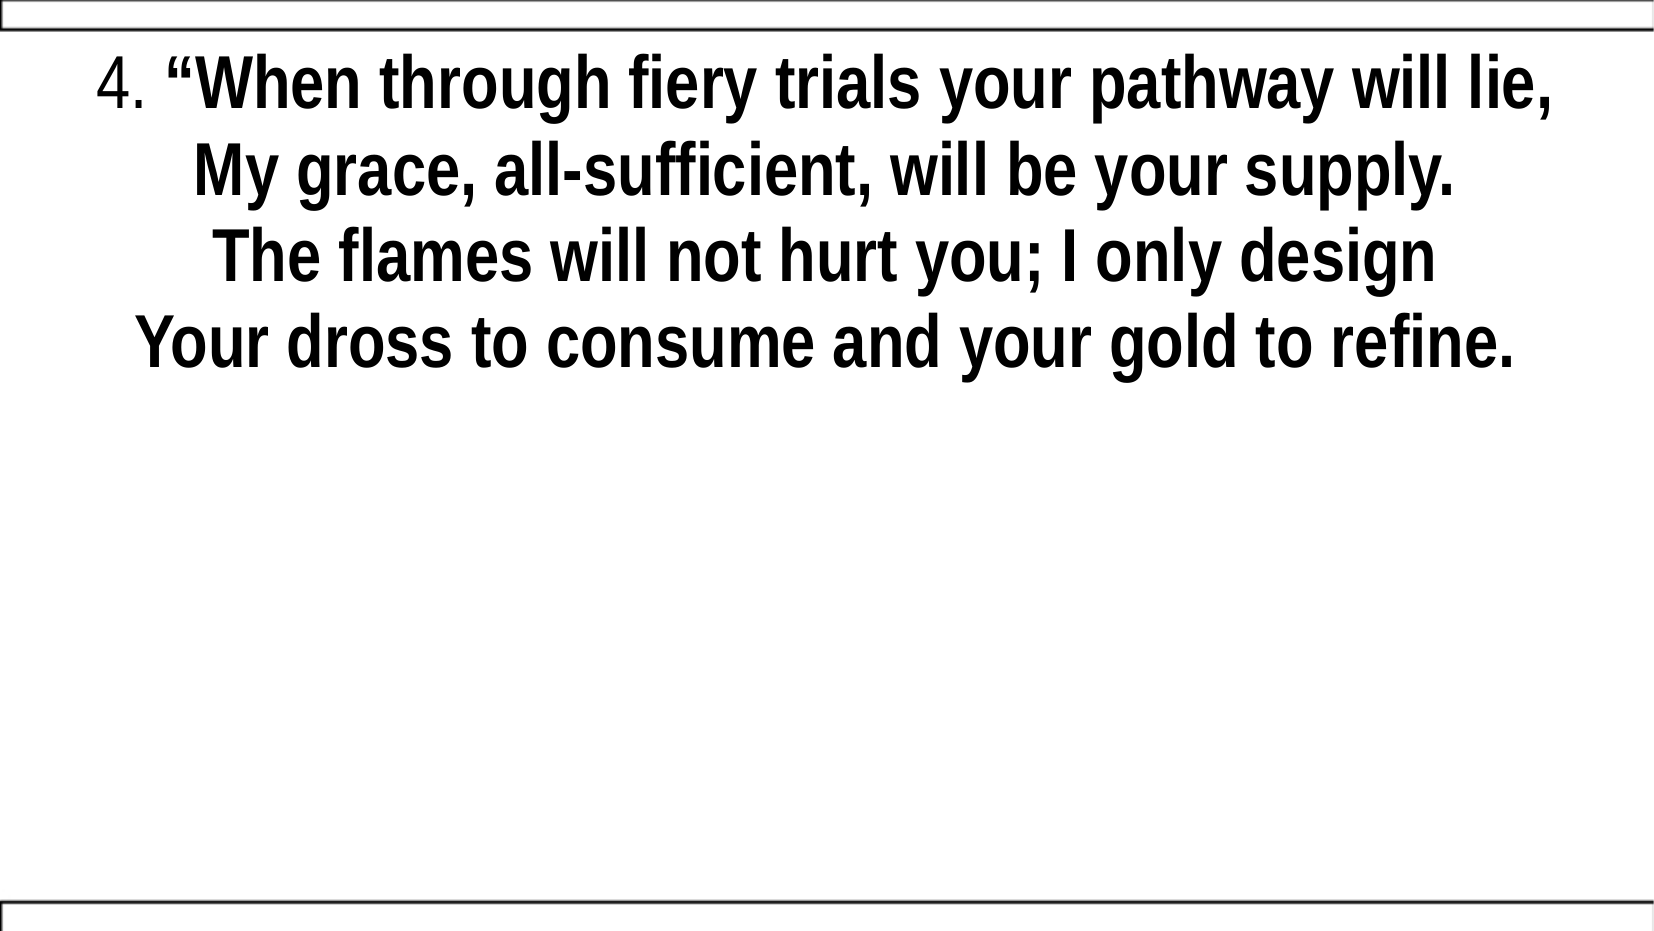

4. “When through fiery trials your pathway will lie,
My grace, all-sufficient, will be your supply.
The flames will not hurt you; I only design
Your dross to consume and your gold to refine.